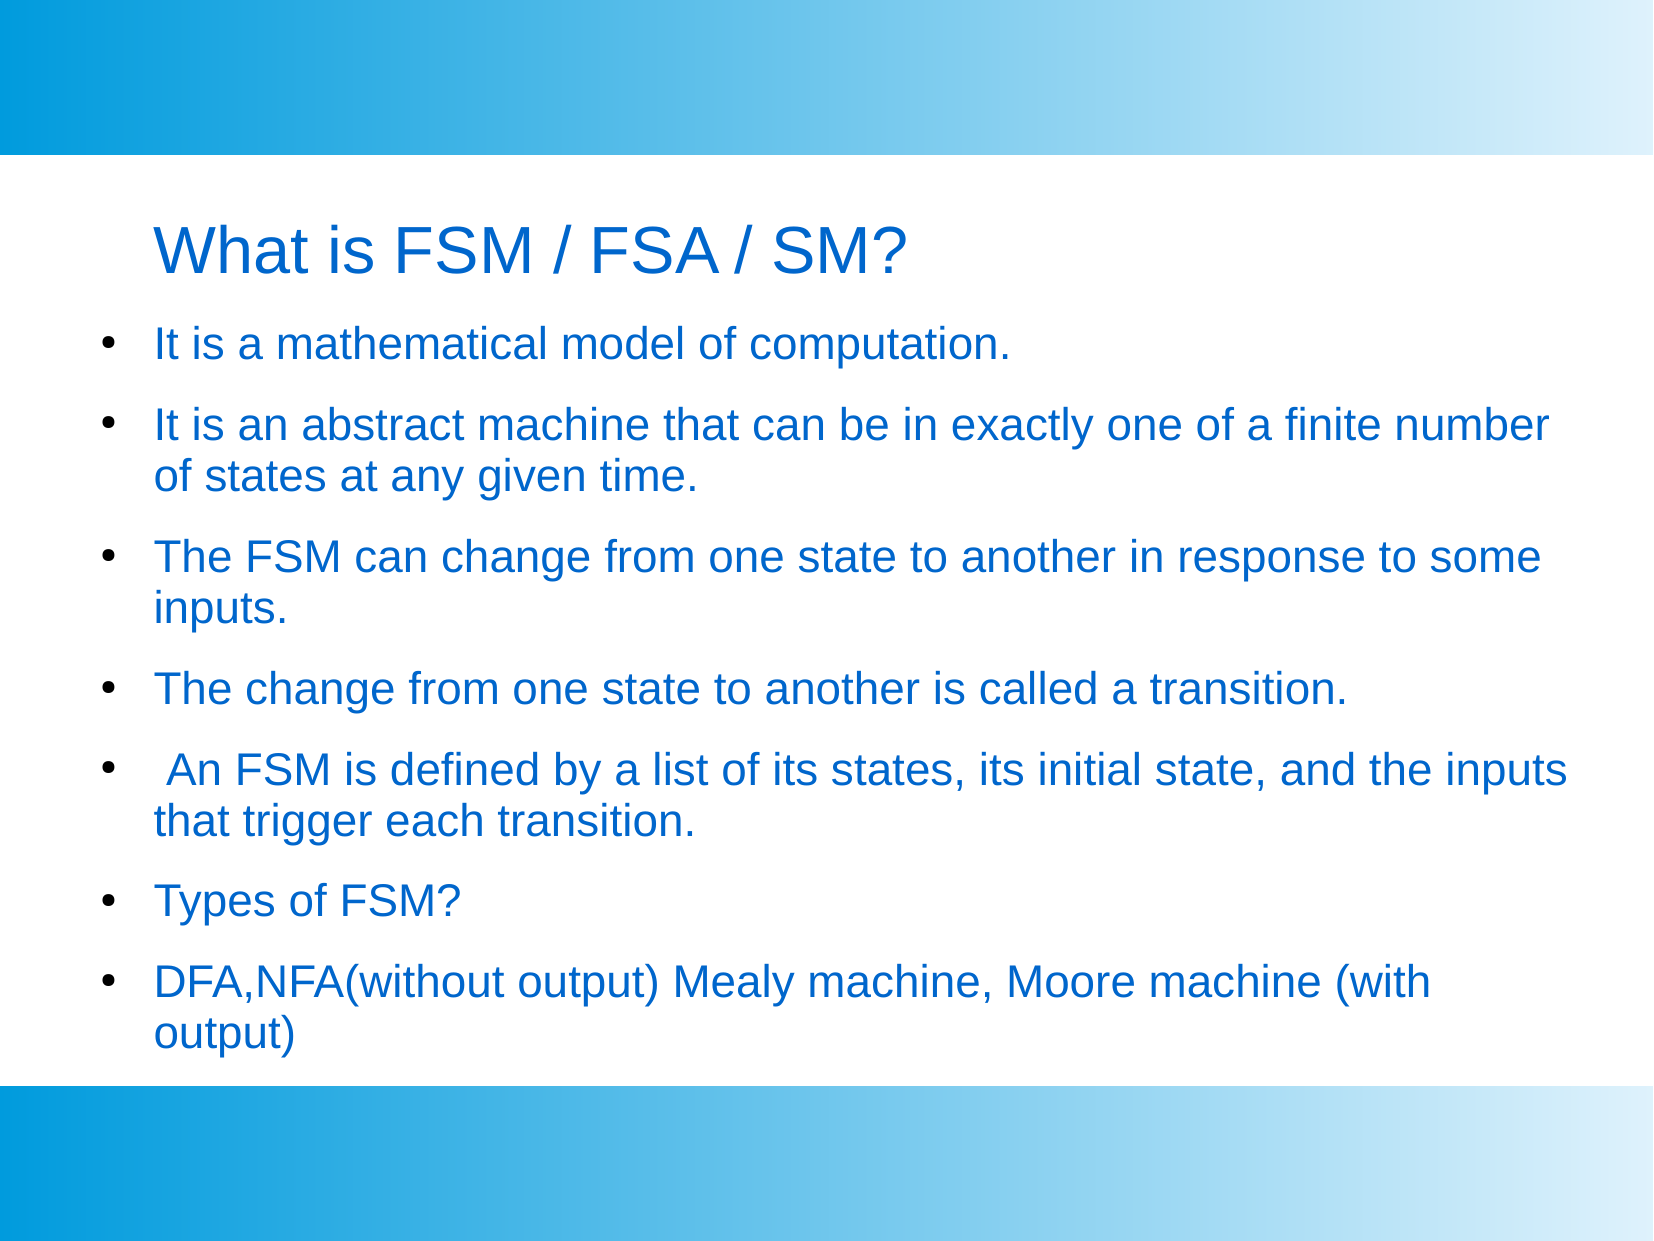

# What is FSM / FSA / SM?
It is a mathematical model of computation.
It is an abstract machine that can be in exactly one of a finite number of states at any given time.
The FSM can change from one state to another in response to some inputs.
The change from one state to another is called a transition.
 An FSM is defined by a list of its states, its initial state, and the inputs that trigger each transition.
Types of FSM?
DFA,NFA(without output) Mealy machine, Moore machine (with output)